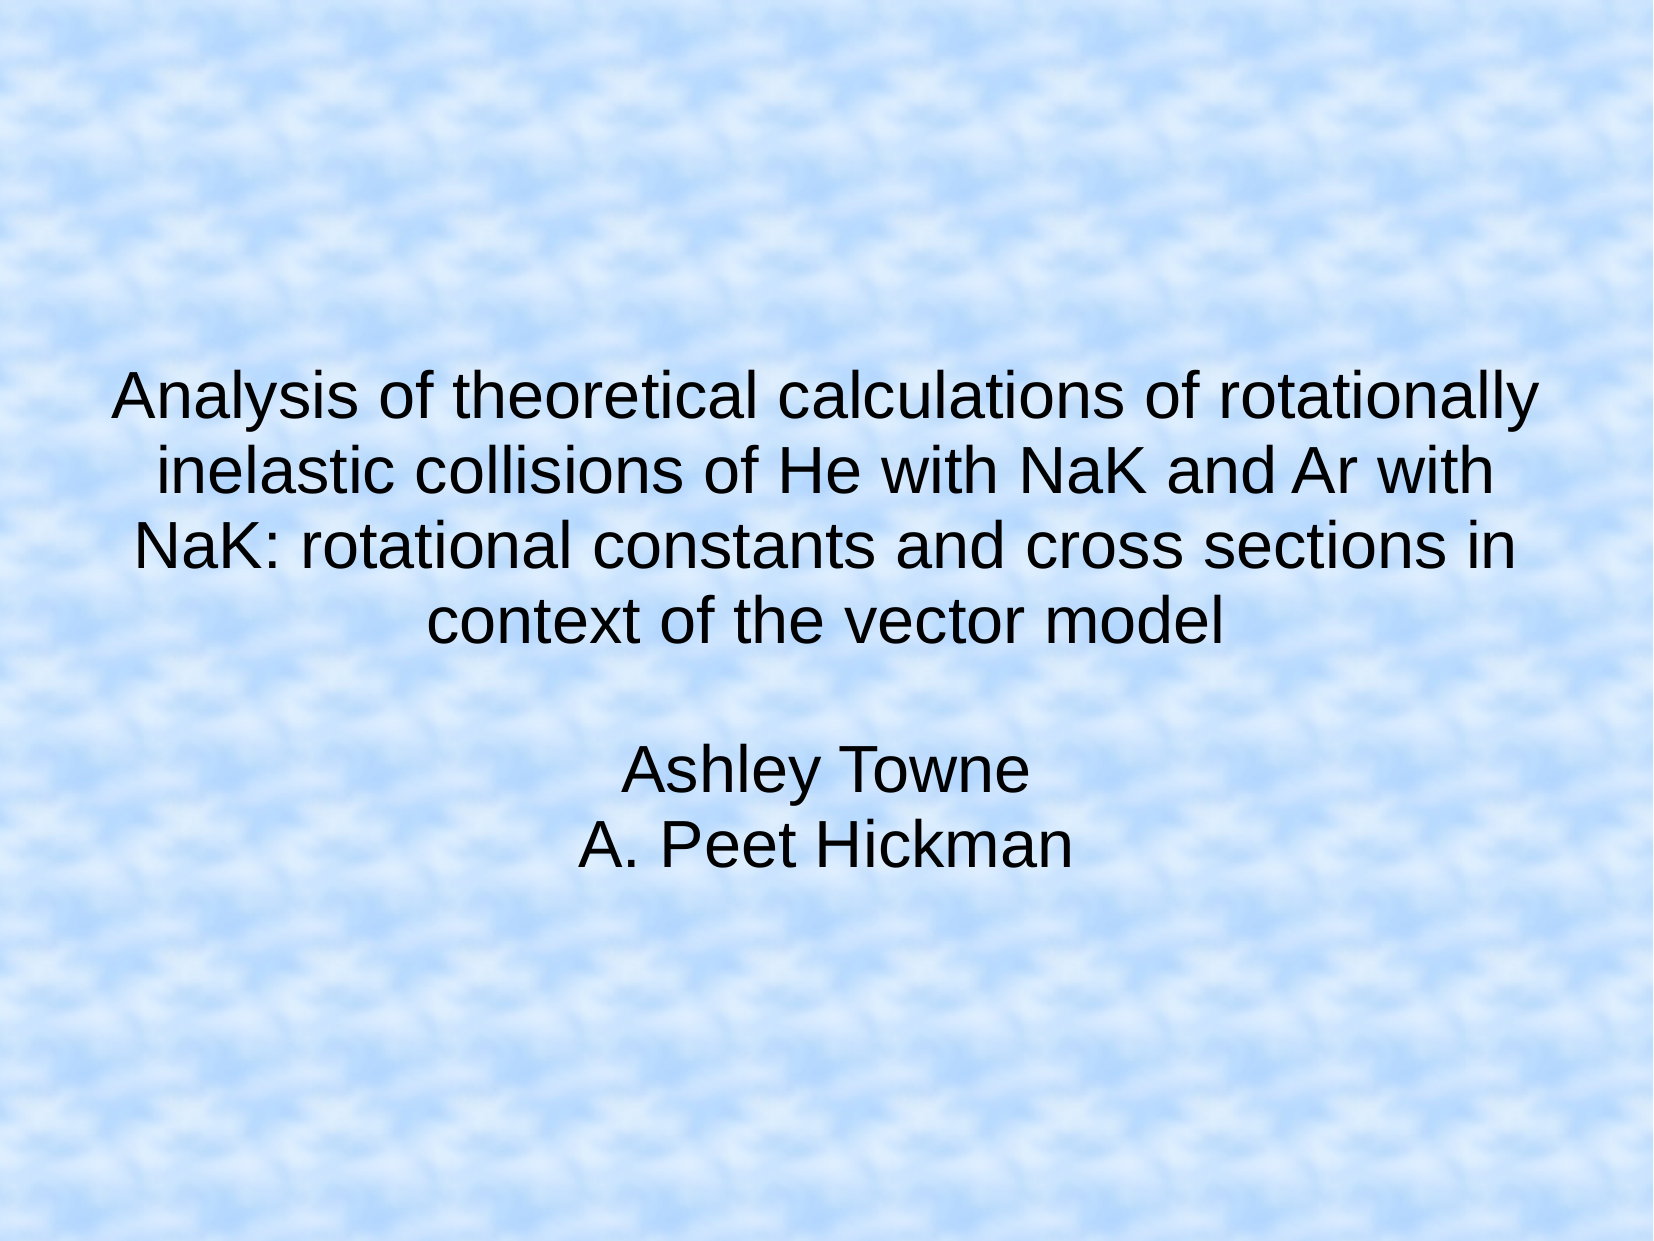

# Analysis of theoretical calculations of rotationally inelastic collisions of He with NaK and Ar with NaK: rotational constants and cross sections in context of the vector model
Ashley Towne
A. Peet Hickman